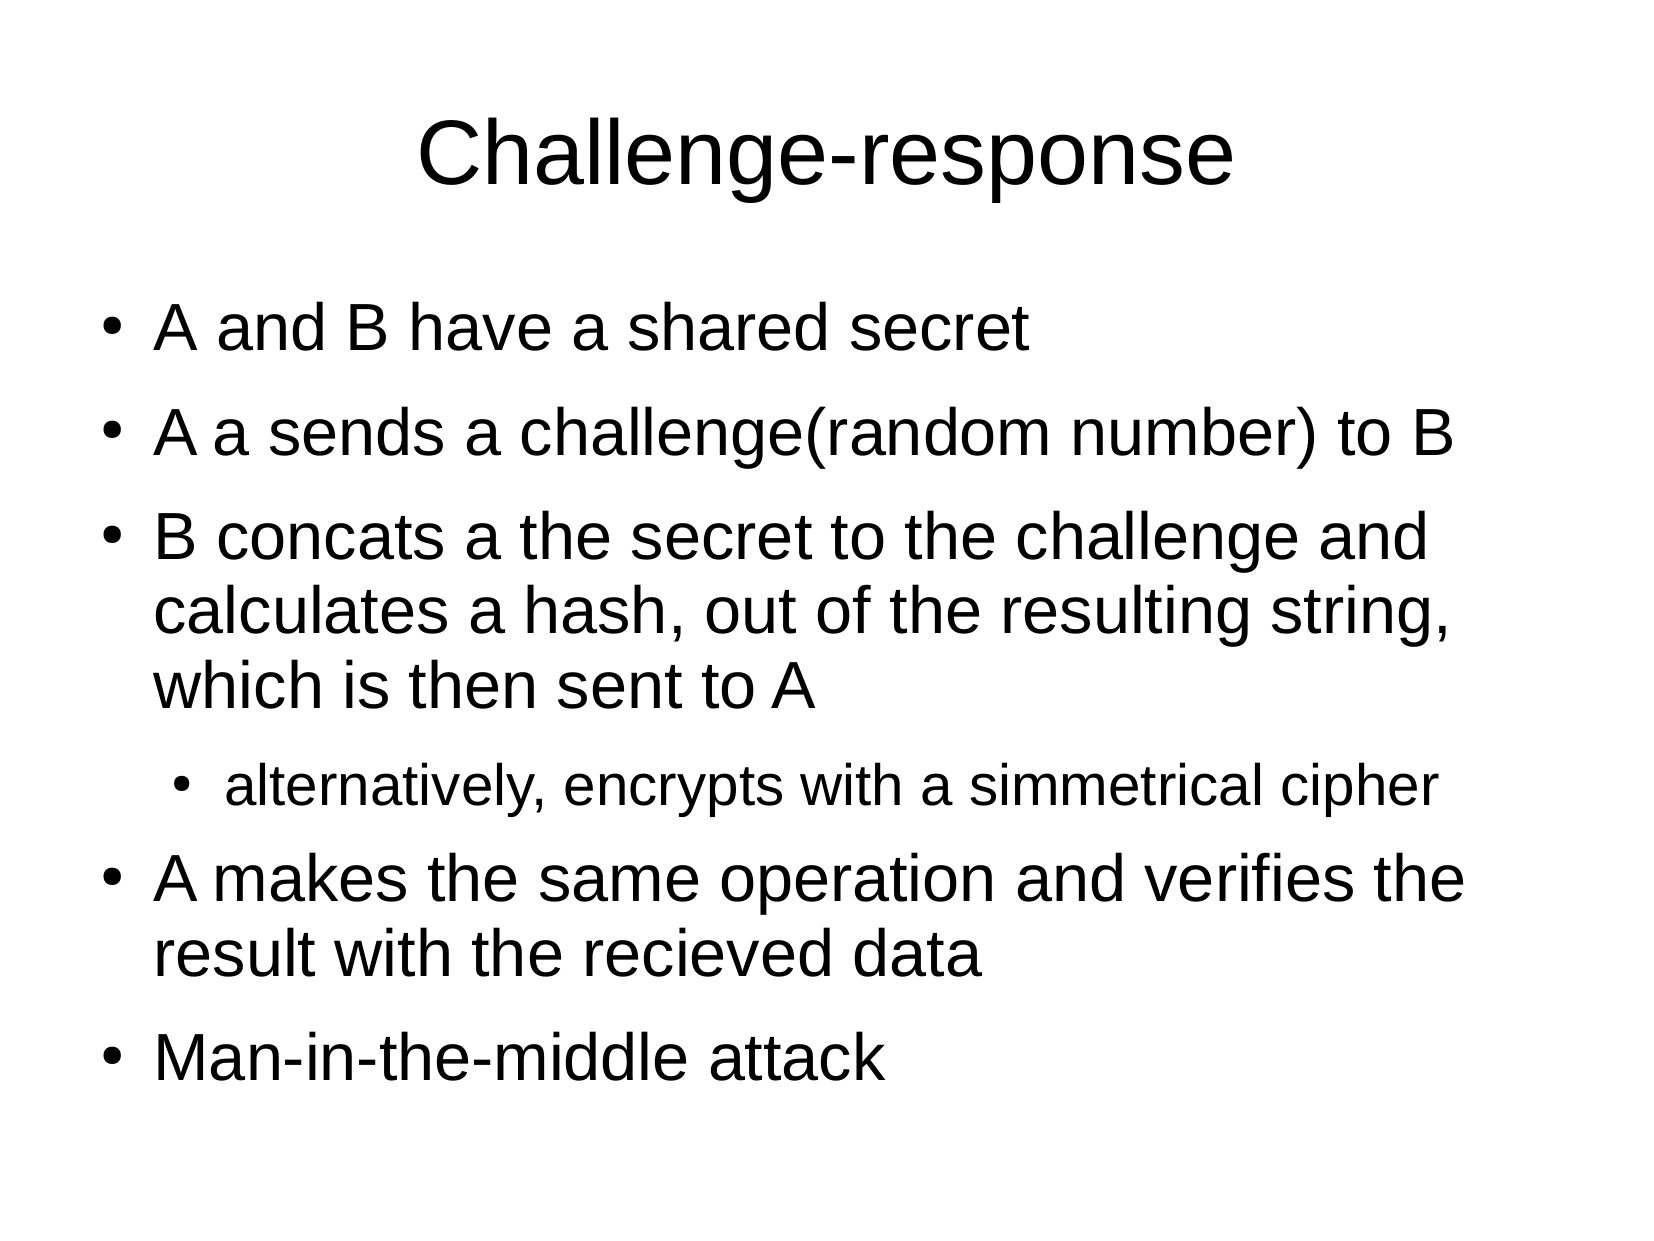

# Challenge-response
А and B have a shared secret
A a sends a challenge(random number) to B
B concats a the secret to the challenge and calculates a hash, out of the resulting string, which is then sent to A
alternatively, encrypts with a simmetrical cipher
A makes the same operation and verifies the result with the recieved data
Man-in-the-middle attack